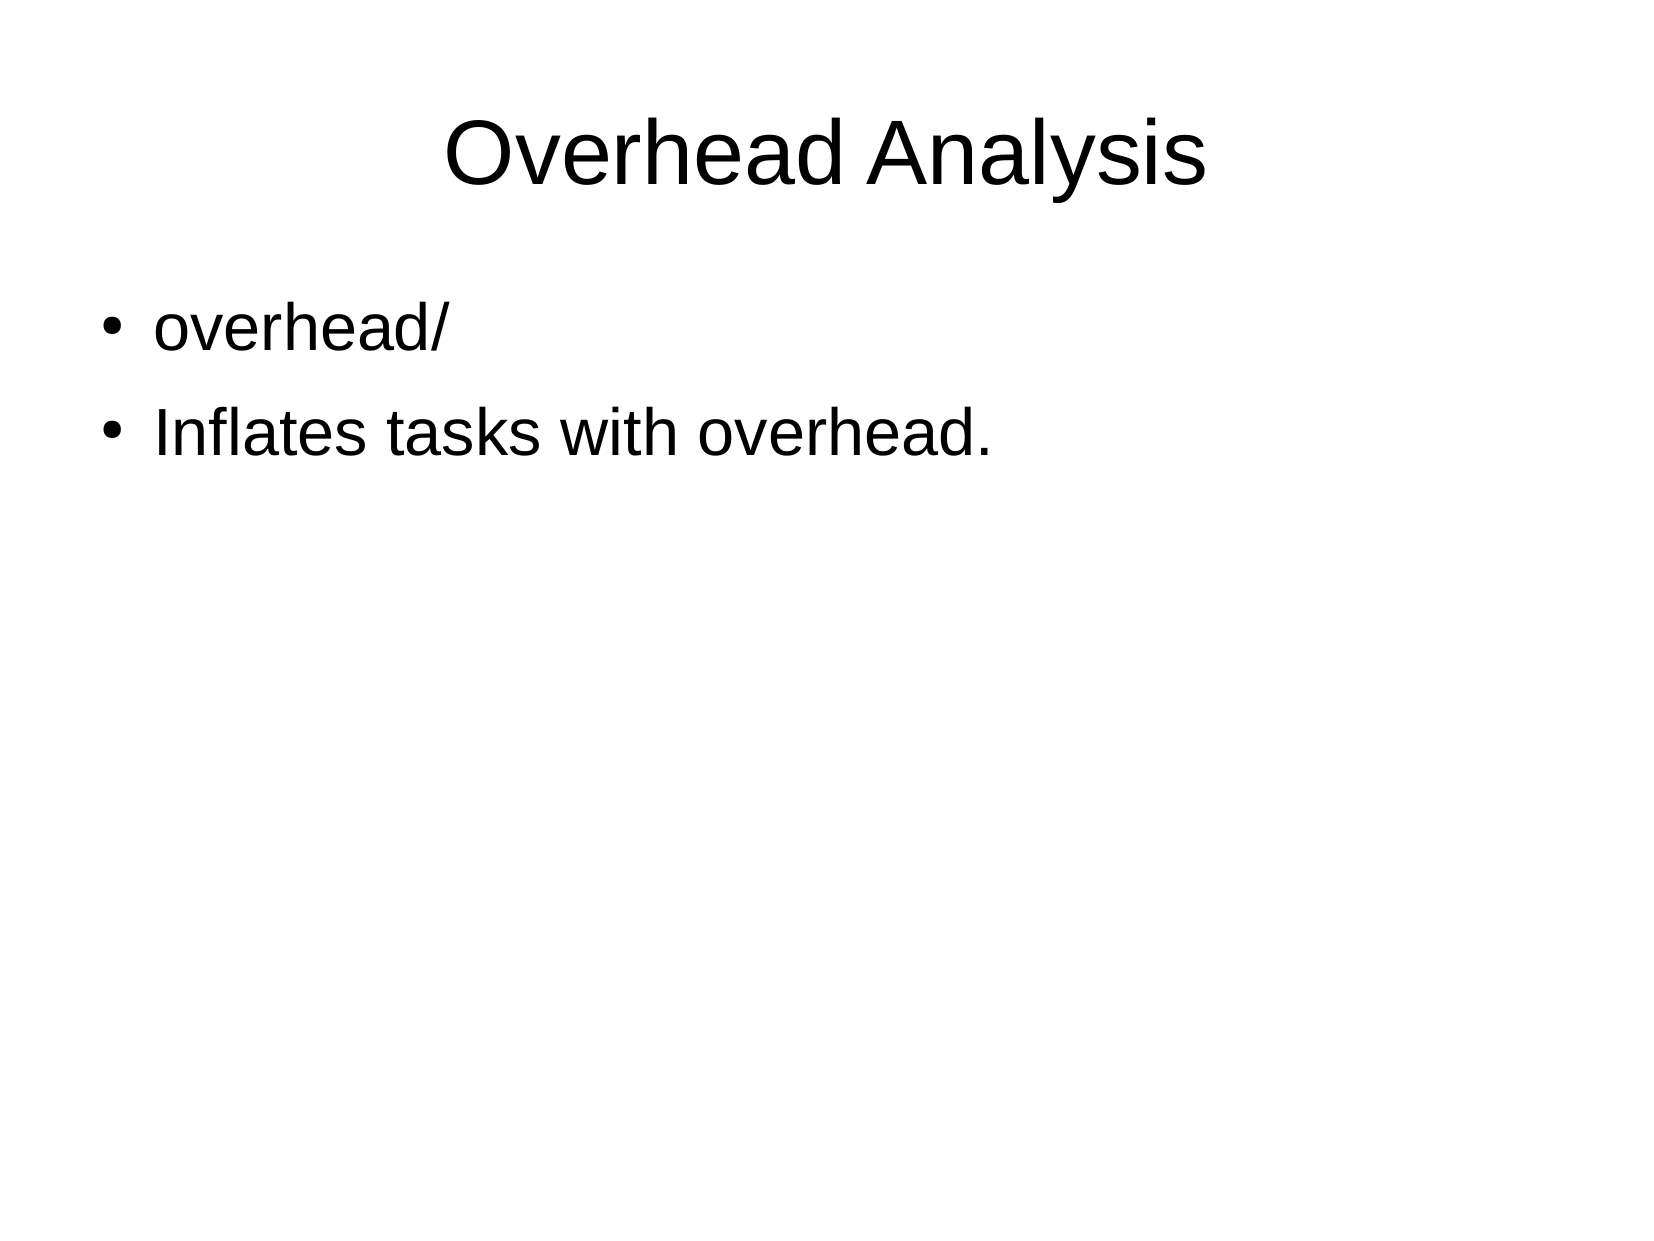

# Overhead Analysis
overhead/
Inflates tasks with overhead.